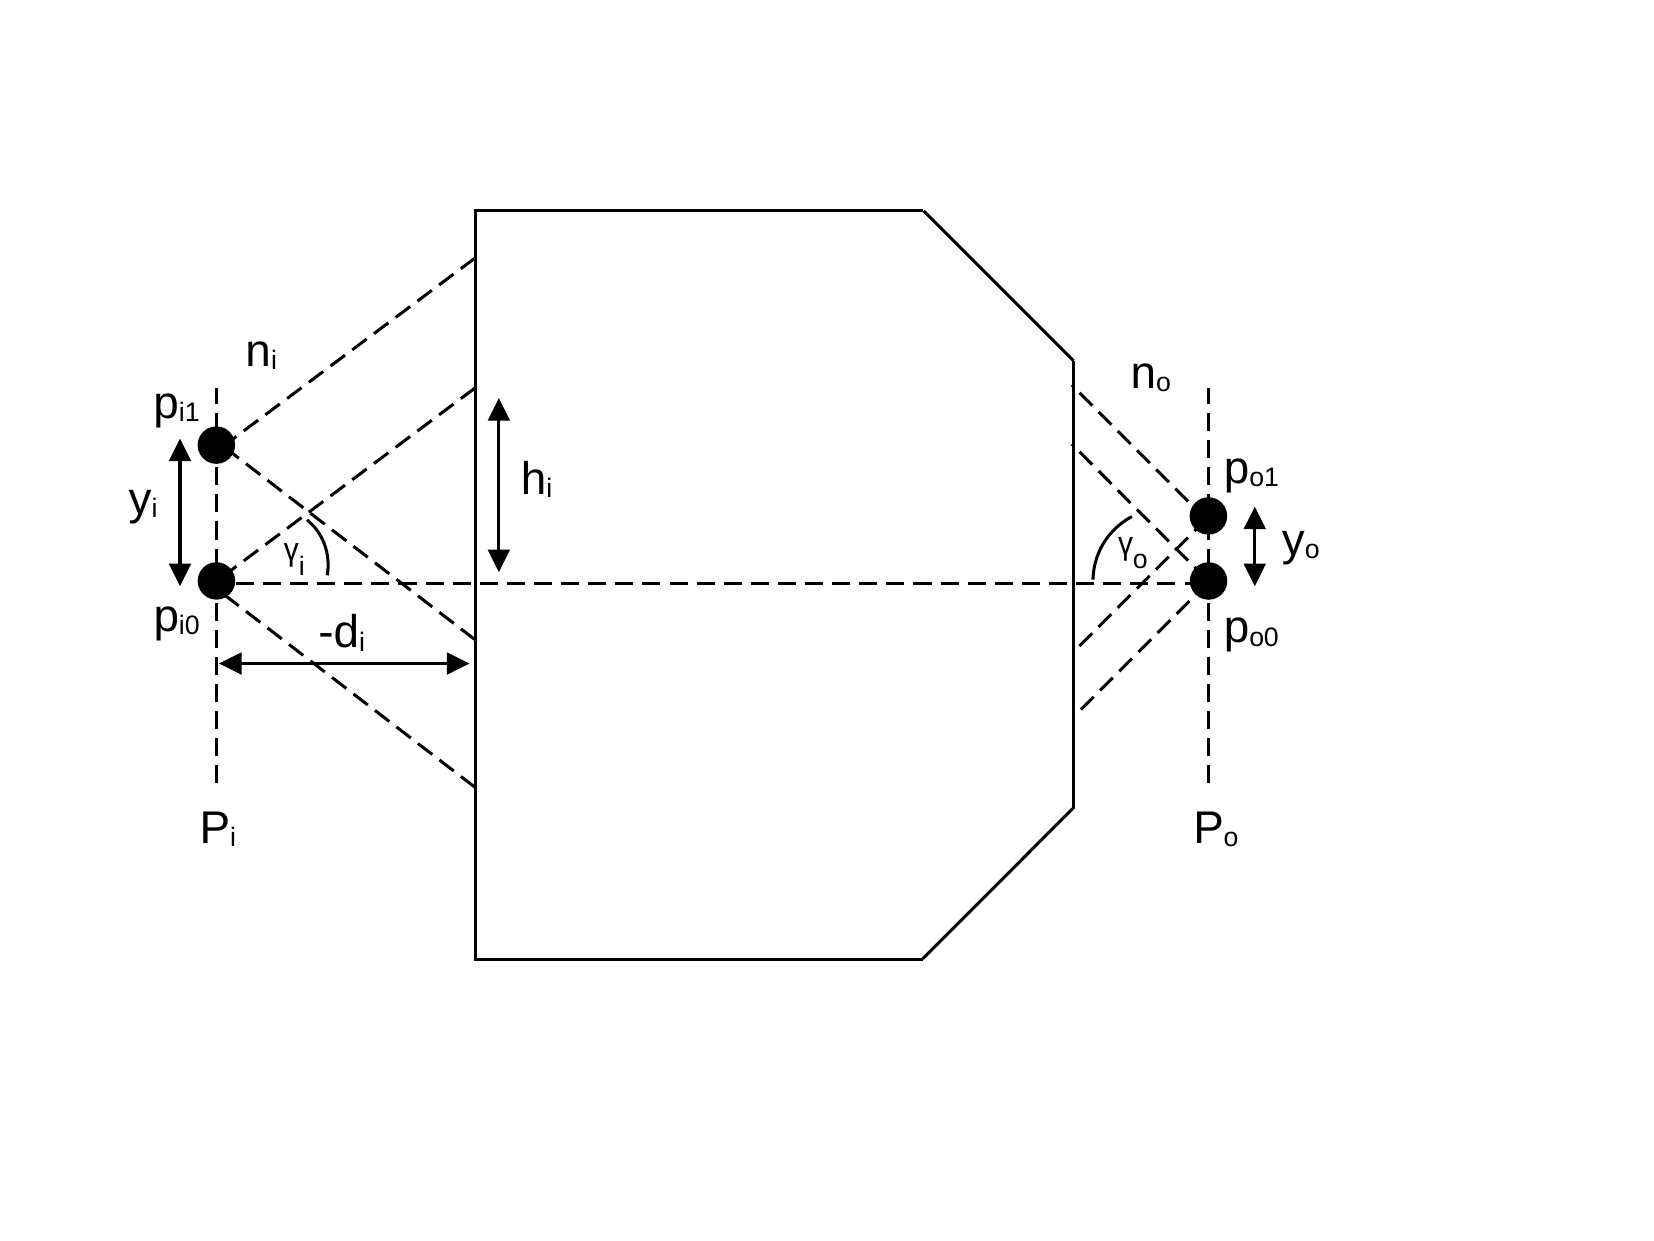

ni
no
pi1
po1
hi
yi
yo
ᵞo
ᵞi
pi0
po0
-di
Pi
Po